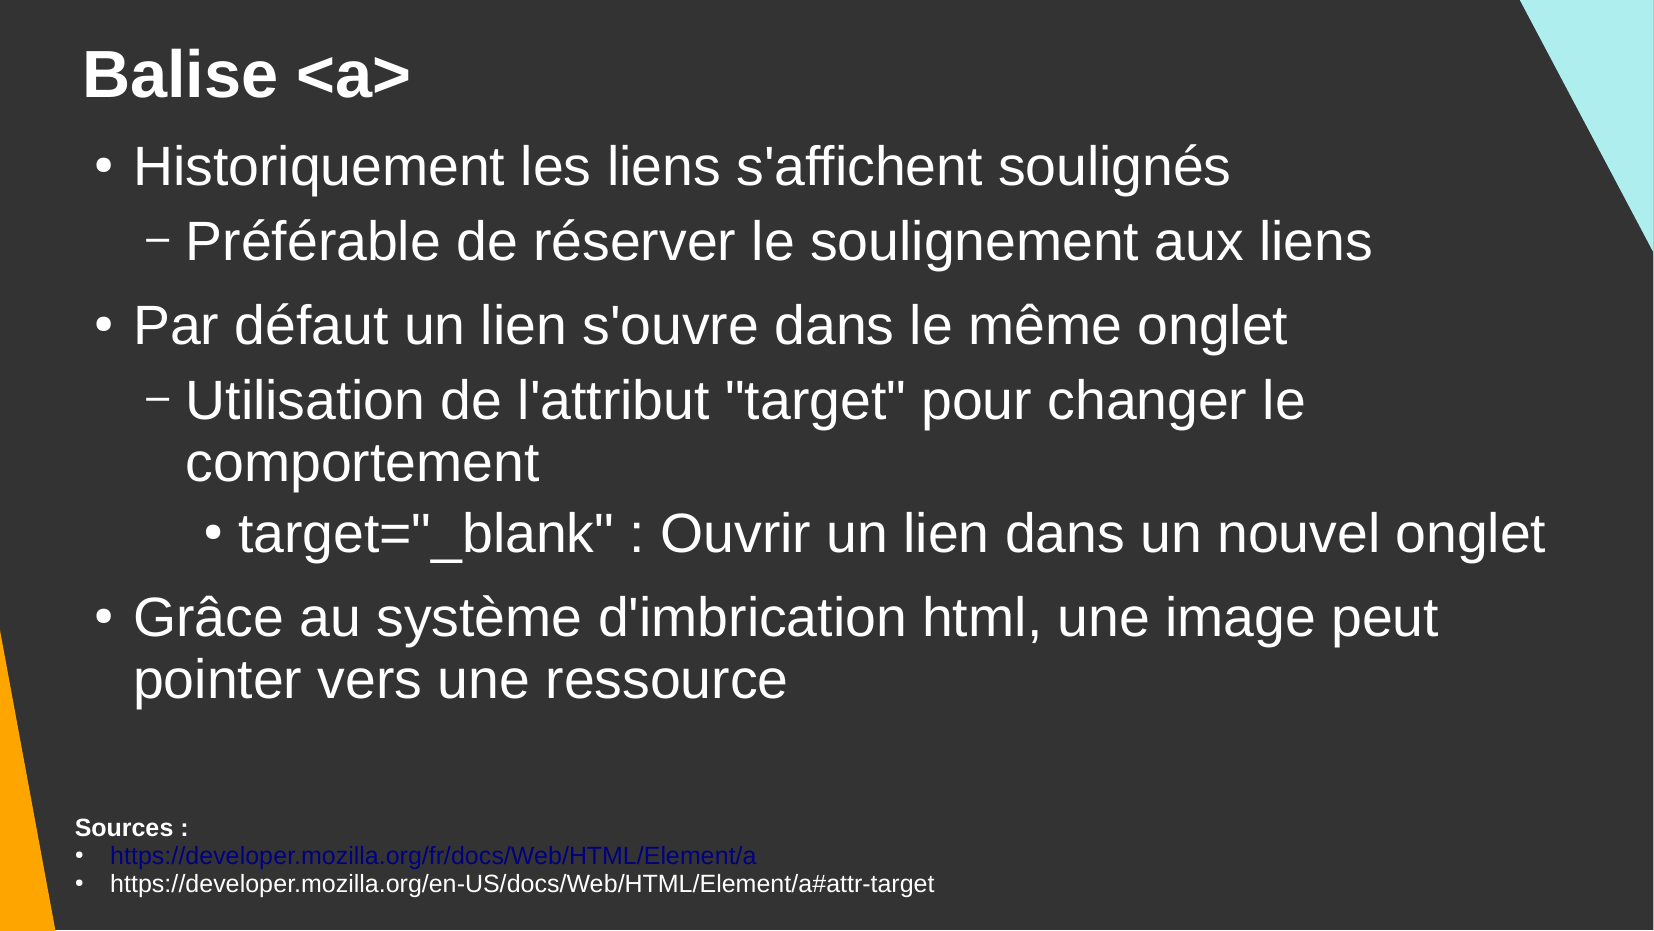

# Balise <a>
Historiquement les liens s'affichent soulignés
Préférable de réserver le soulignement aux liens
Par défaut un lien s'ouvre dans le même onglet
Utilisation de l'attribut "target" pour changer le comportement
target="_blank" : Ouvrir un lien dans un nouvel onglet
Grâce au système d'imbrication html, une image peut pointer vers une ressource
Sources :
https://developer.mozilla.org/fr/docs/Web/HTML/Element/a
https://developer.mozilla.org/en-US/docs/Web/HTML/Element/a#attr-target